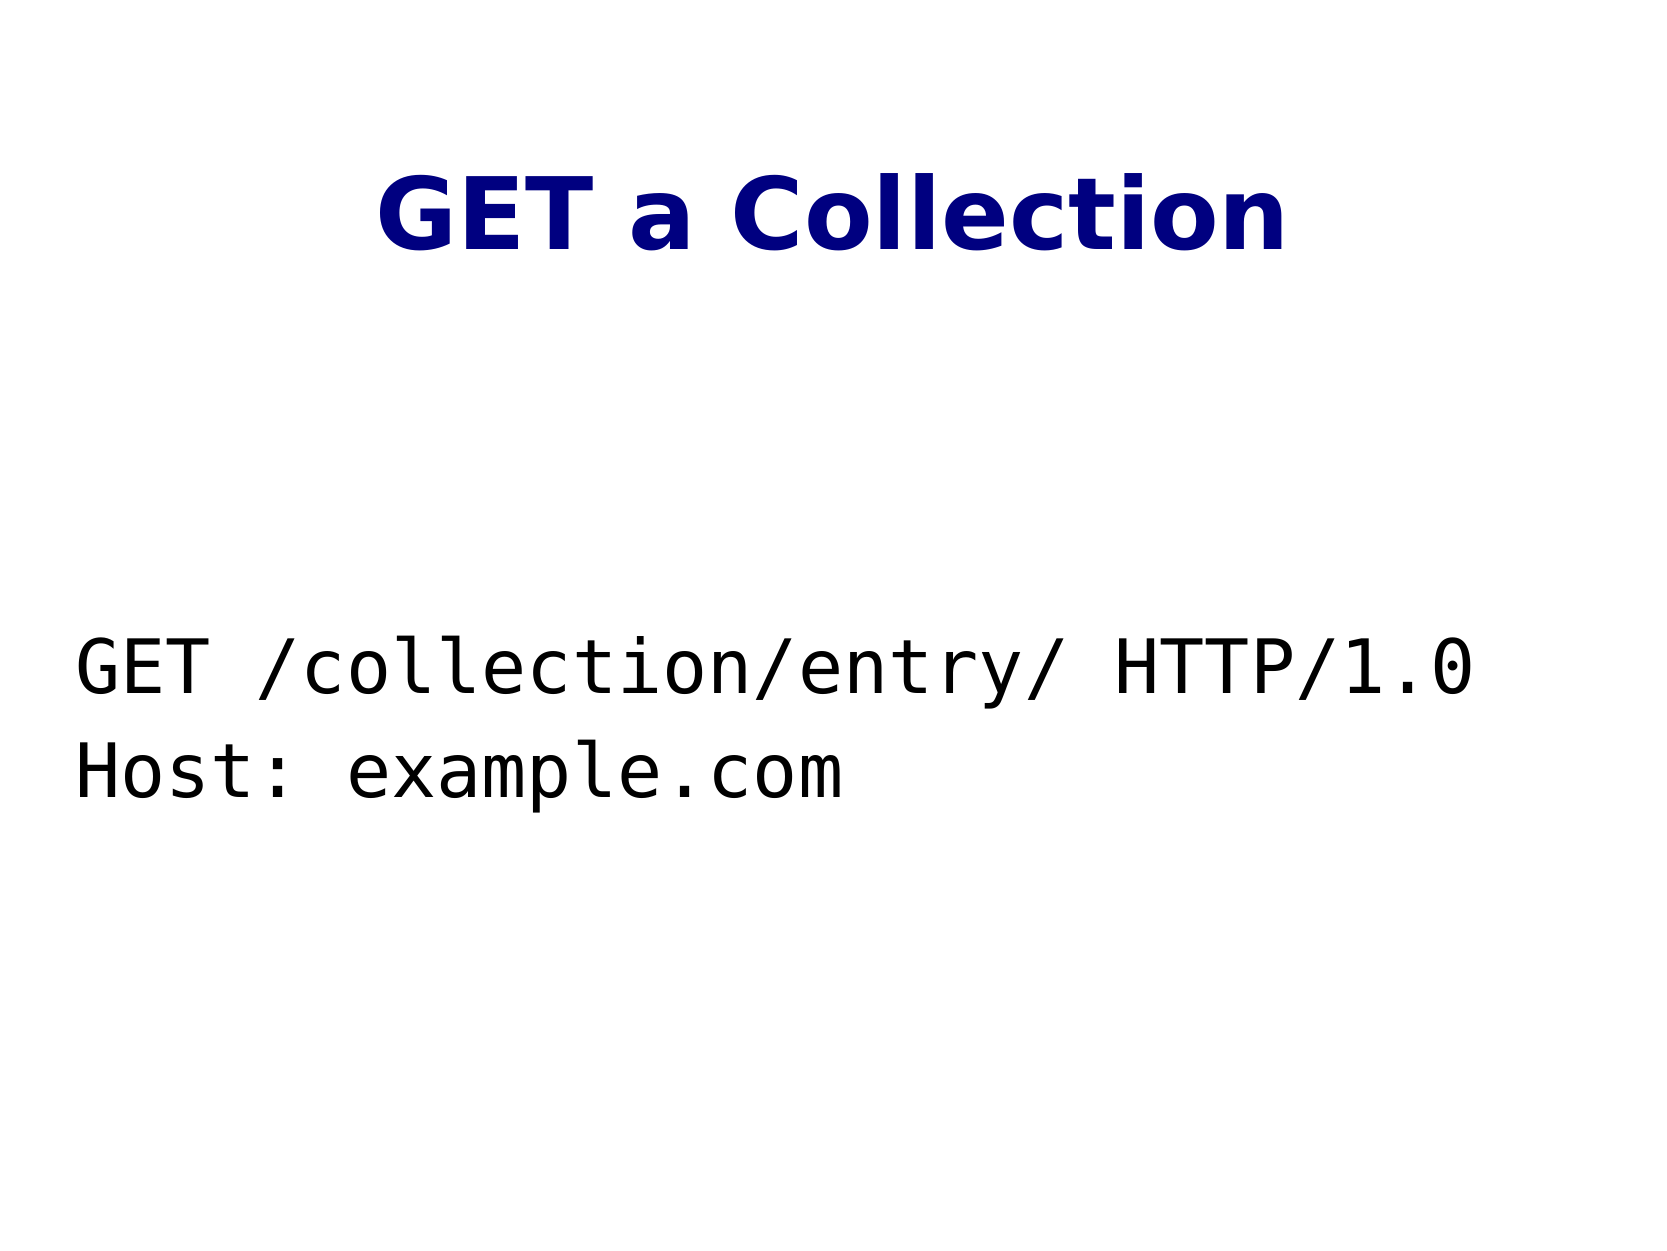

# GET a Collection
GET /collection/entry/ HTTP/1.0
Host: example.com